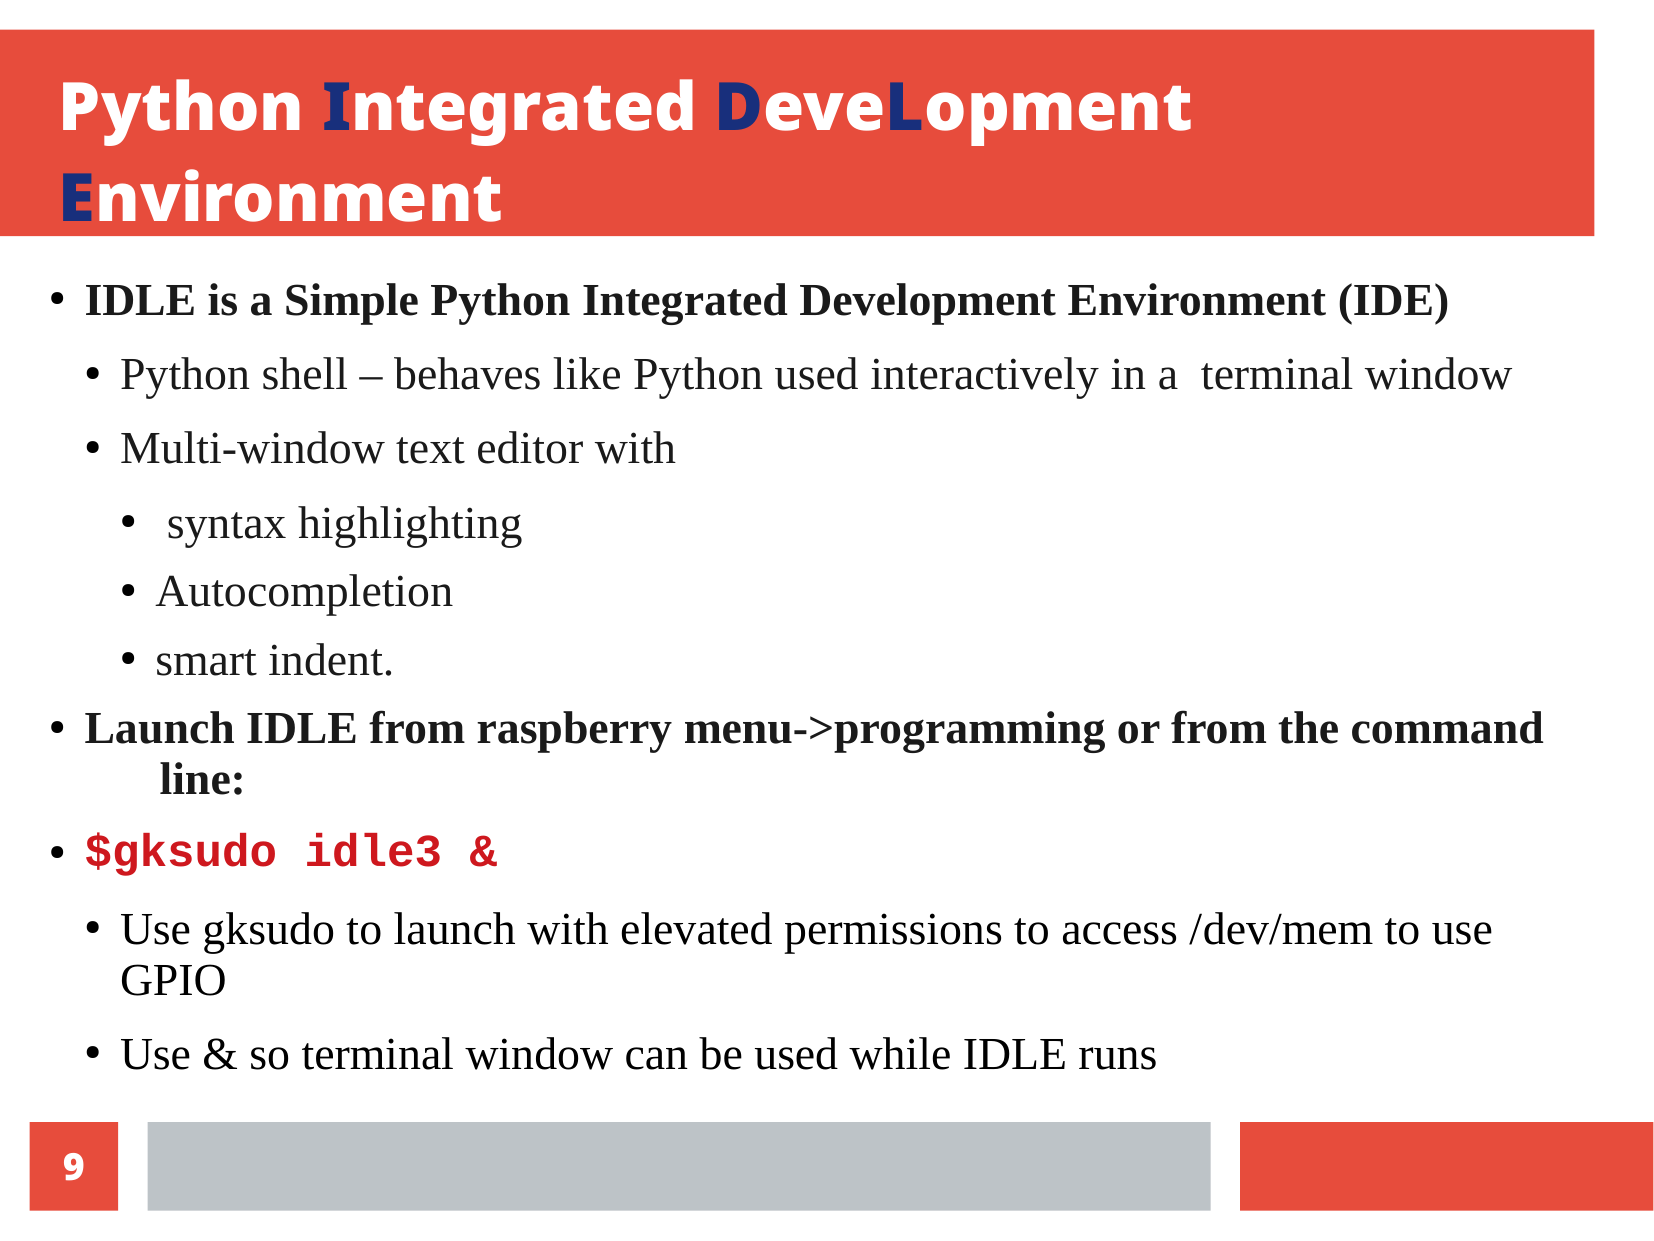

# Python Integrated DeveLopment Environment
IDLE is a Simple Python Integrated Development Environment (IDE)
Python shell – behaves like Python used interactively in a terminal window
Multi-window text editor with
 syntax highlighting
Autocompletion
smart indent.
Launch IDLE from raspberry menu->programming or from the command line:
$gksudo idle3 &
Use gksudo to launch with elevated permissions to access /dev/mem to use GPIO
Use & so terminal window can be used while IDLE runs
9